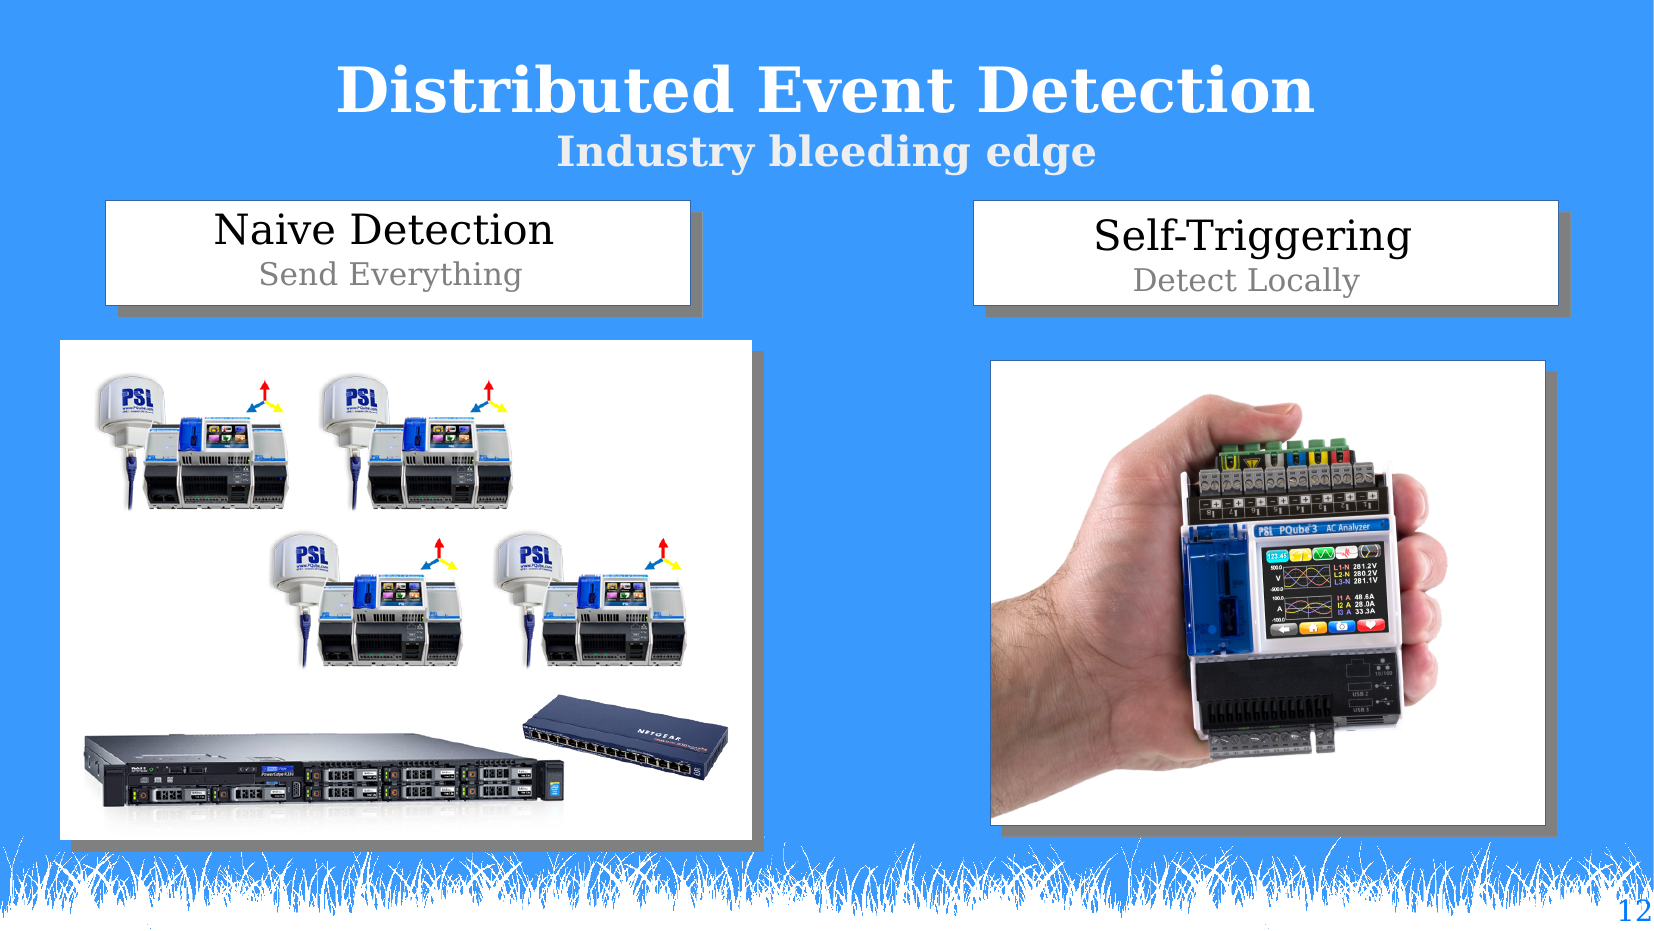

# Distributed Event Detection Industry bleeding edge
Naive Detection
Self-Triggering
Send Everything
Detect Locally
12